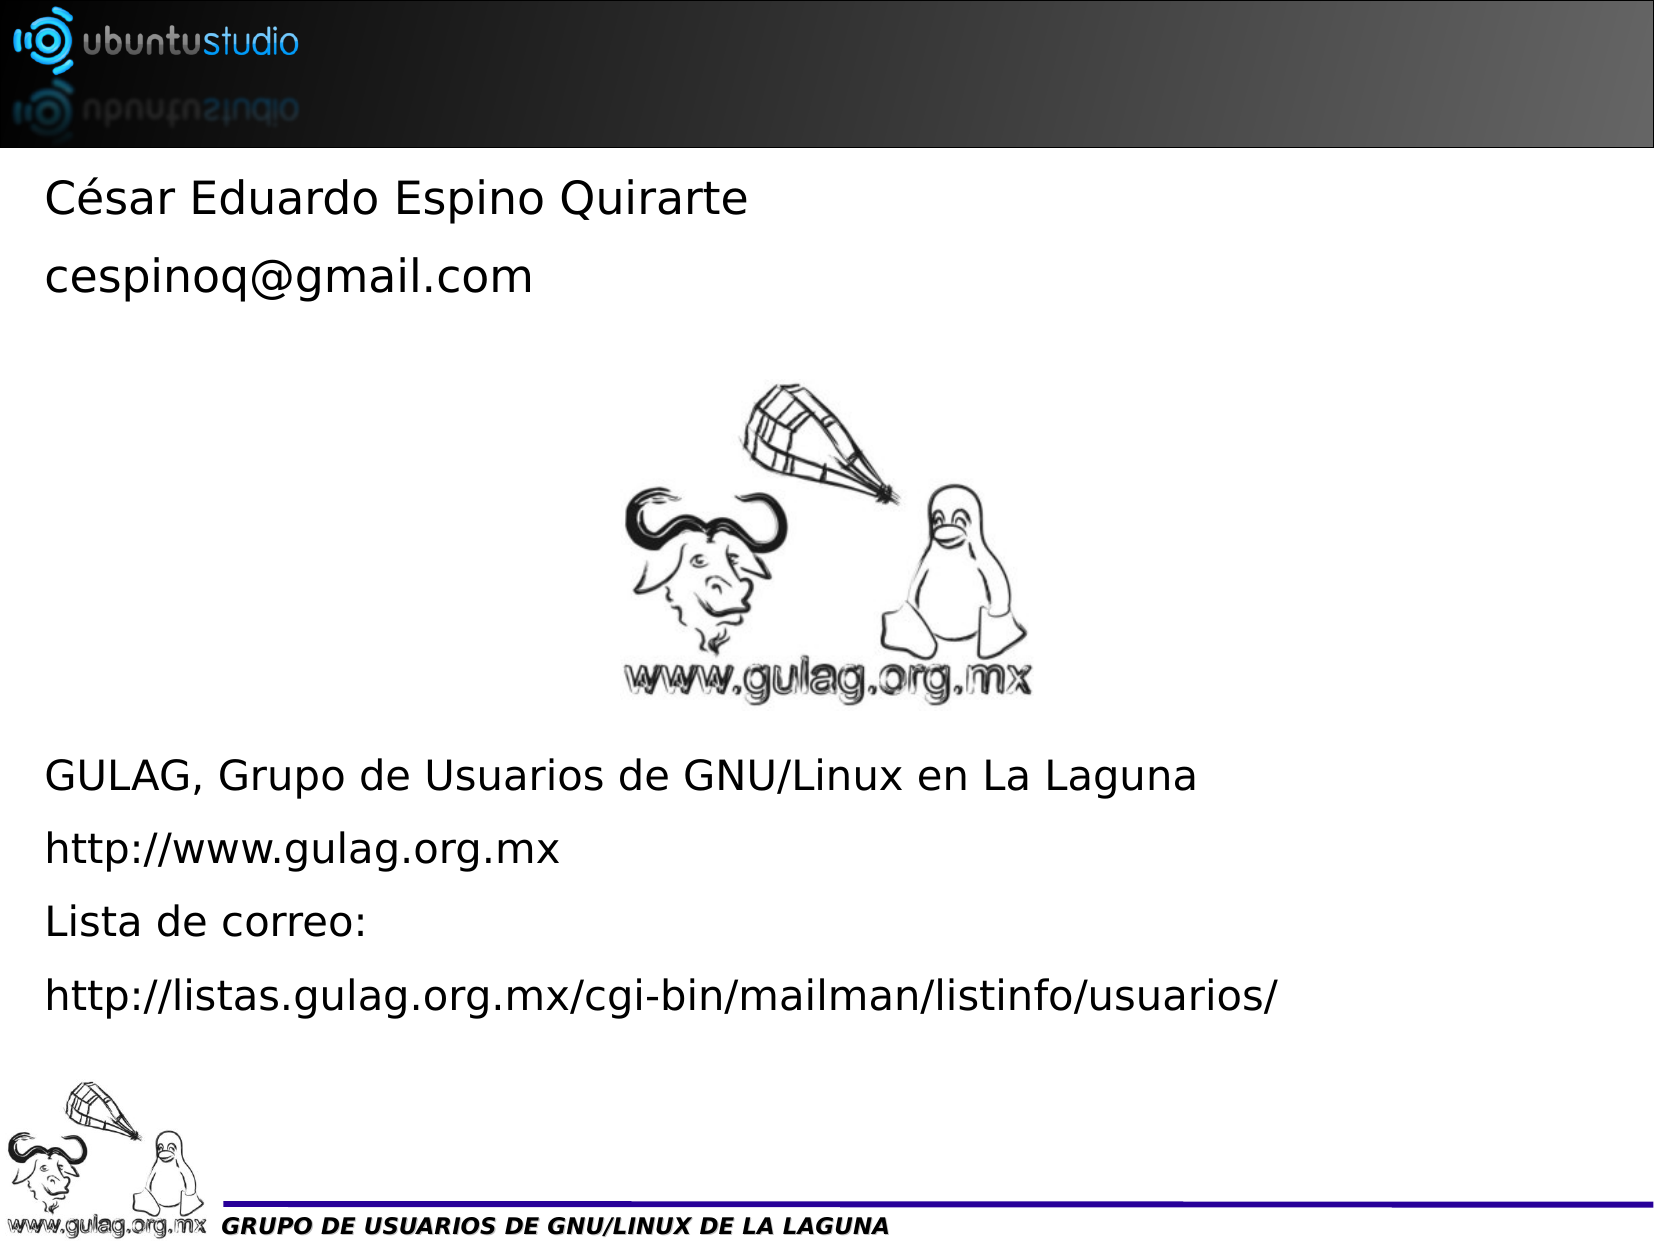

GRUPO DE USUARIOS DE GNU/LINUX DE LA LAGUNA
César Eduardo Espino Quirarte
cespinoq@gmail.com
GULAG, Grupo de Usuarios de GNU/Linux en La Laguna
http://www.gulag.org.mx
Lista de correo:
http://listas.gulag.org.mx/cgi-bin/mailman/listinfo/usuarios/